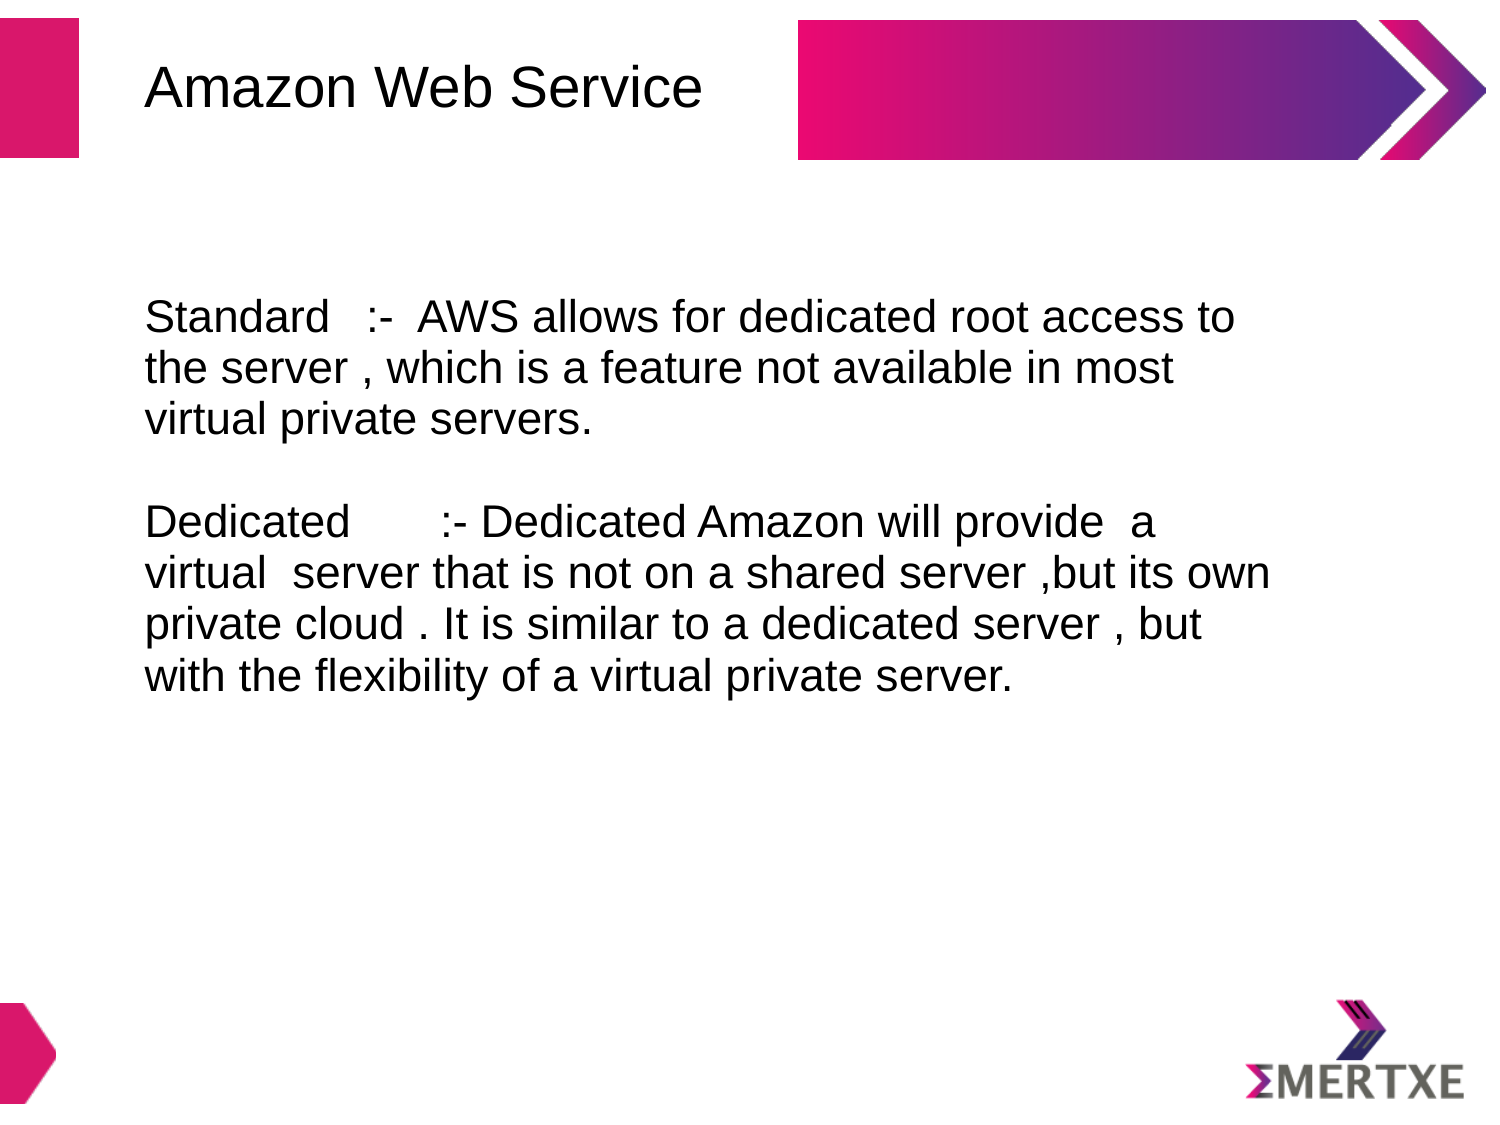

Amazon Web Service
Standard 	:- AWS allows for dedicated root access to the server , which is a feature not available in most virtual private servers.
Dedicated 	:- Dedicated Amazon will provide a virtual server that is not on a shared server ,but its own private cloud . It is similar to a dedicated server , but with the flexibility of a virtual private server.